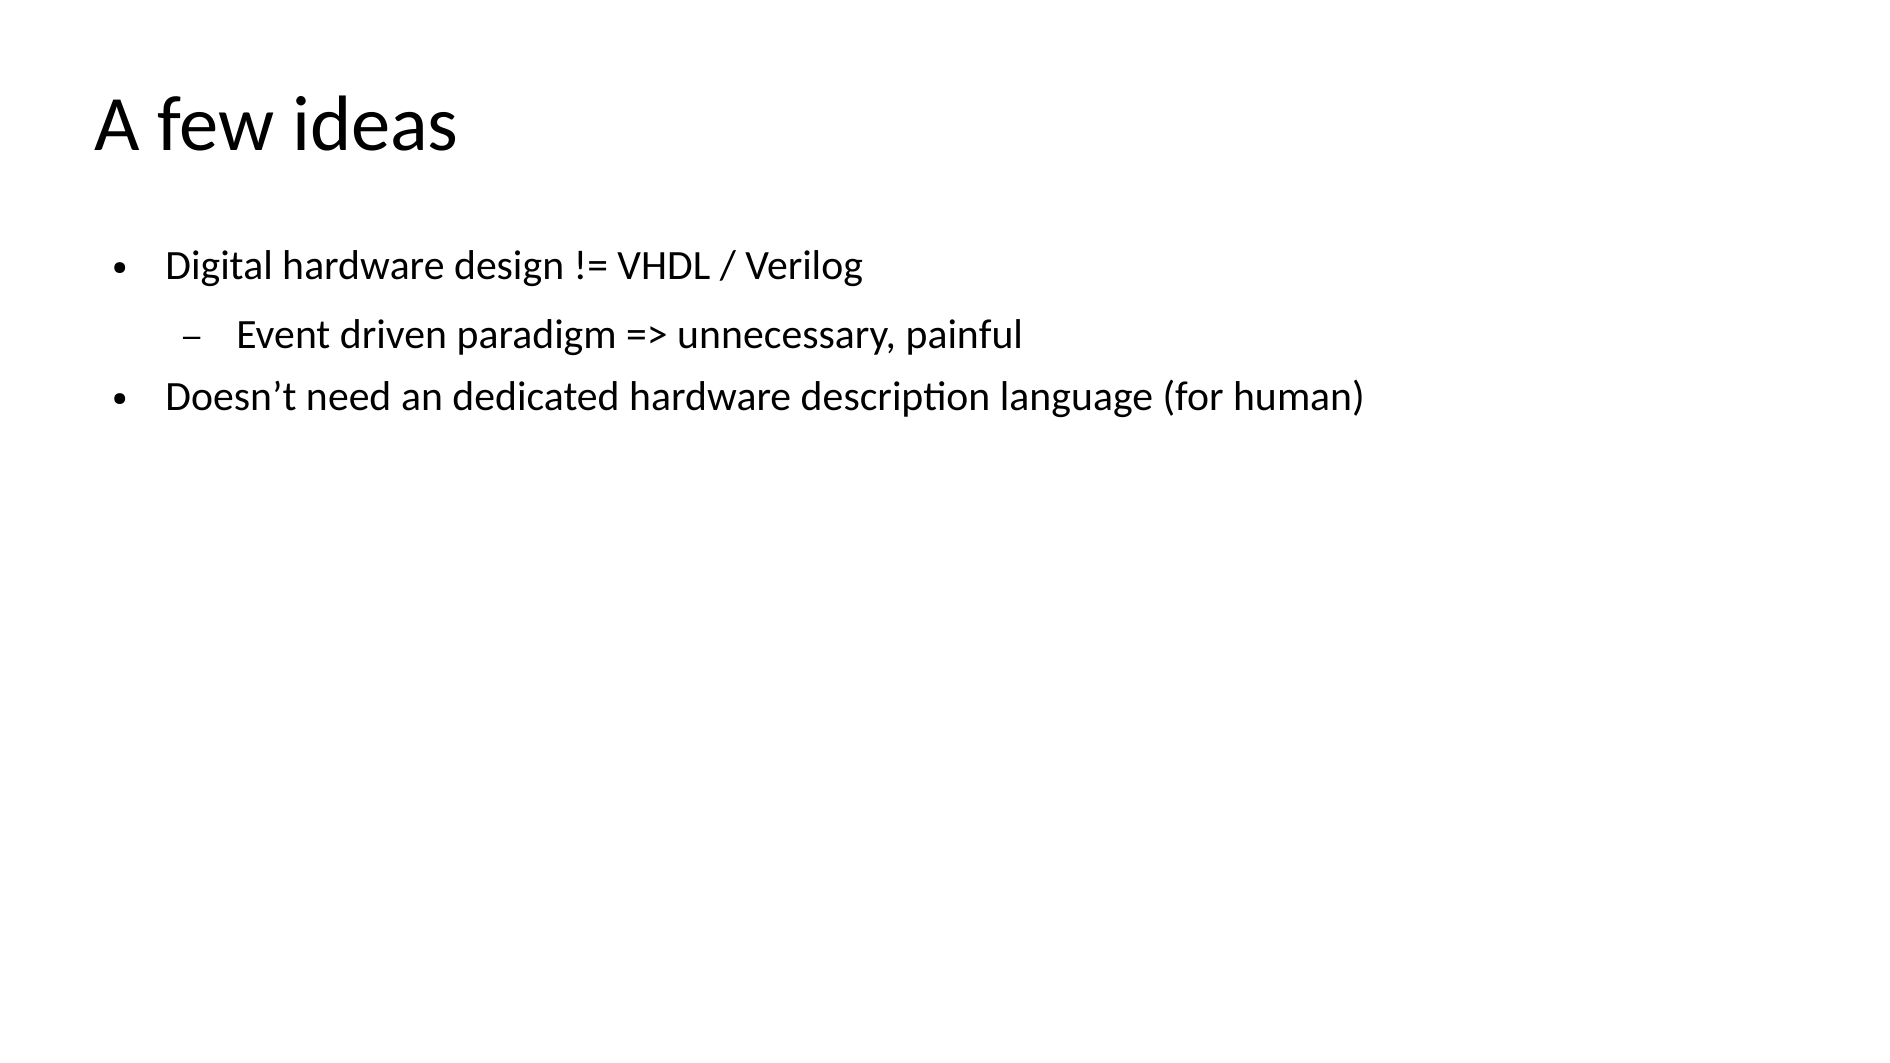

# A few ideas
Digital hardware design != VHDL / Verilog
Event driven paradigm => unnecessary, painful
Doesn’t need an dedicated hardware description language (for human)